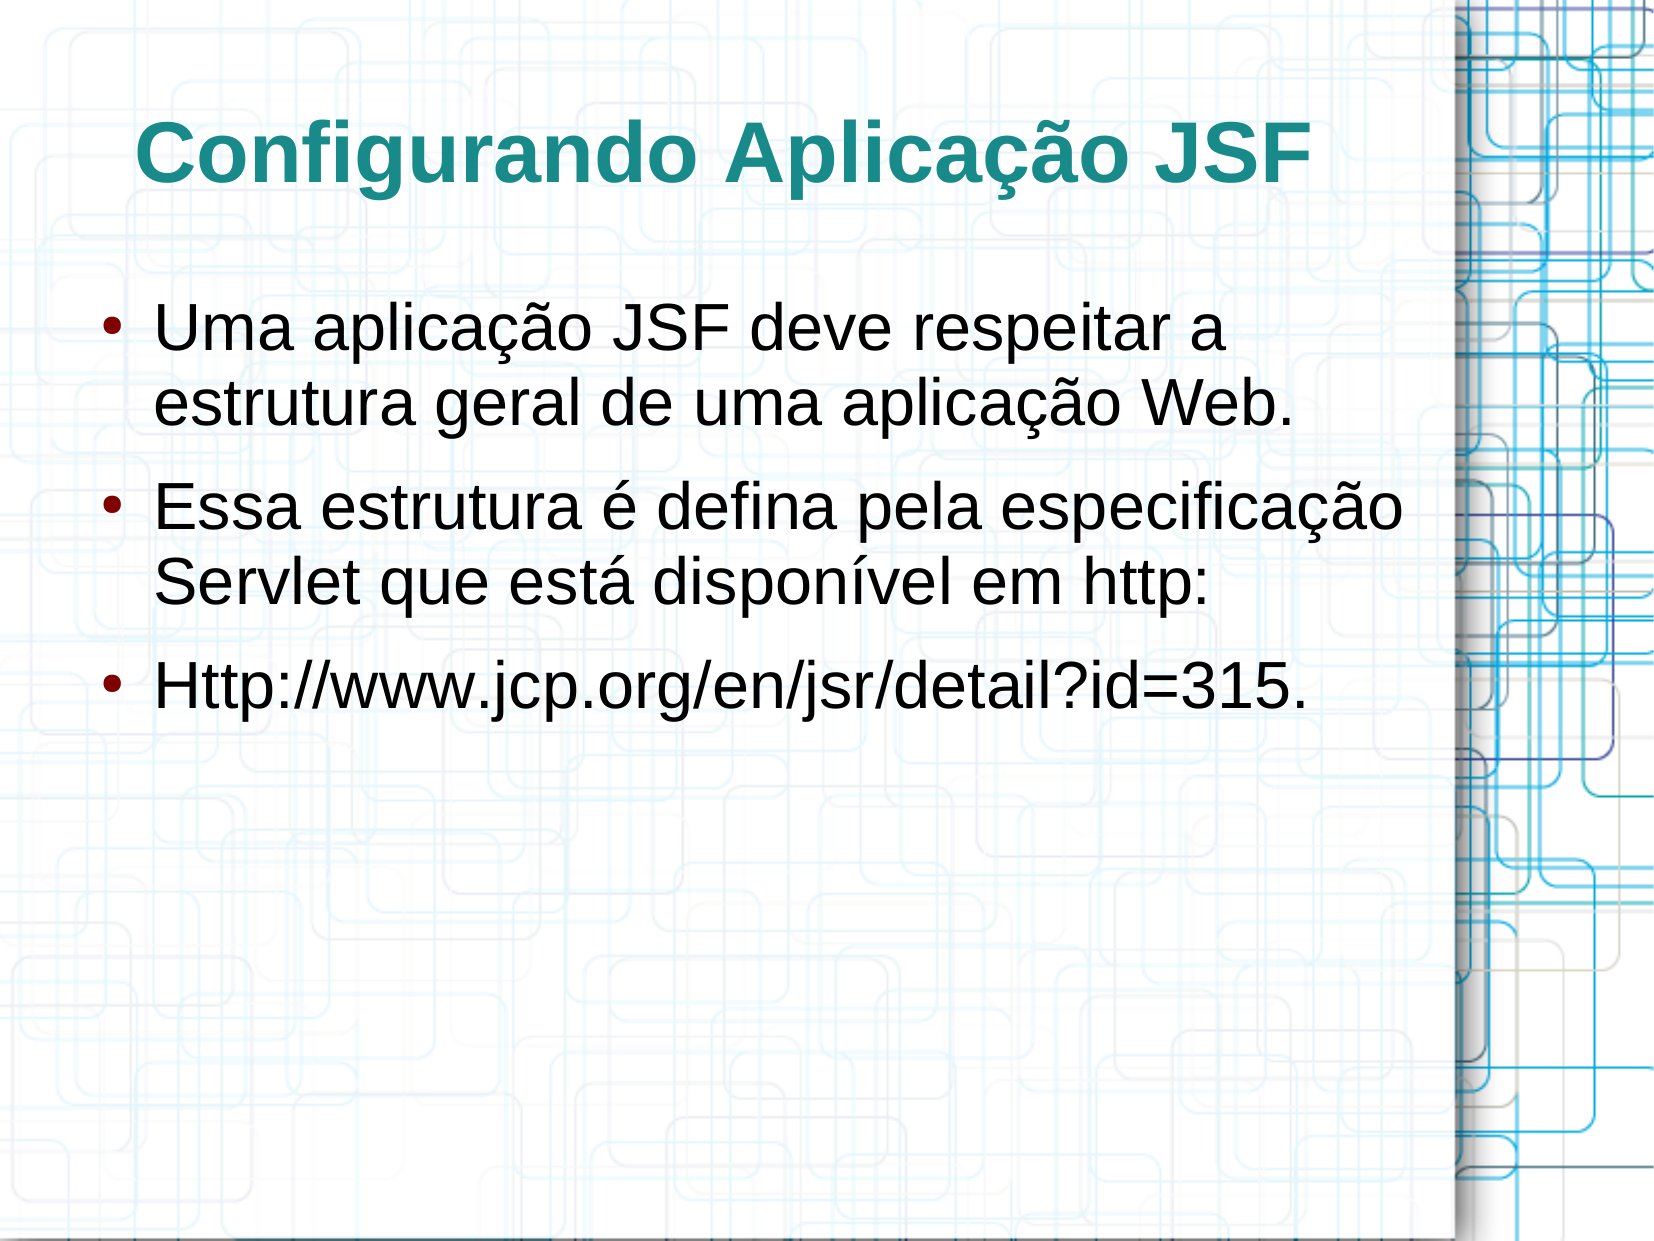

# Configurando Aplicação JSF
Uma aplicação JSF deve respeitar a estrutura geral de uma aplicação Web.
Essa estrutura é defina pela especificação Servlet que está disponível em http:
Http://www.jcp.org/en/jsr/detail?id=315.